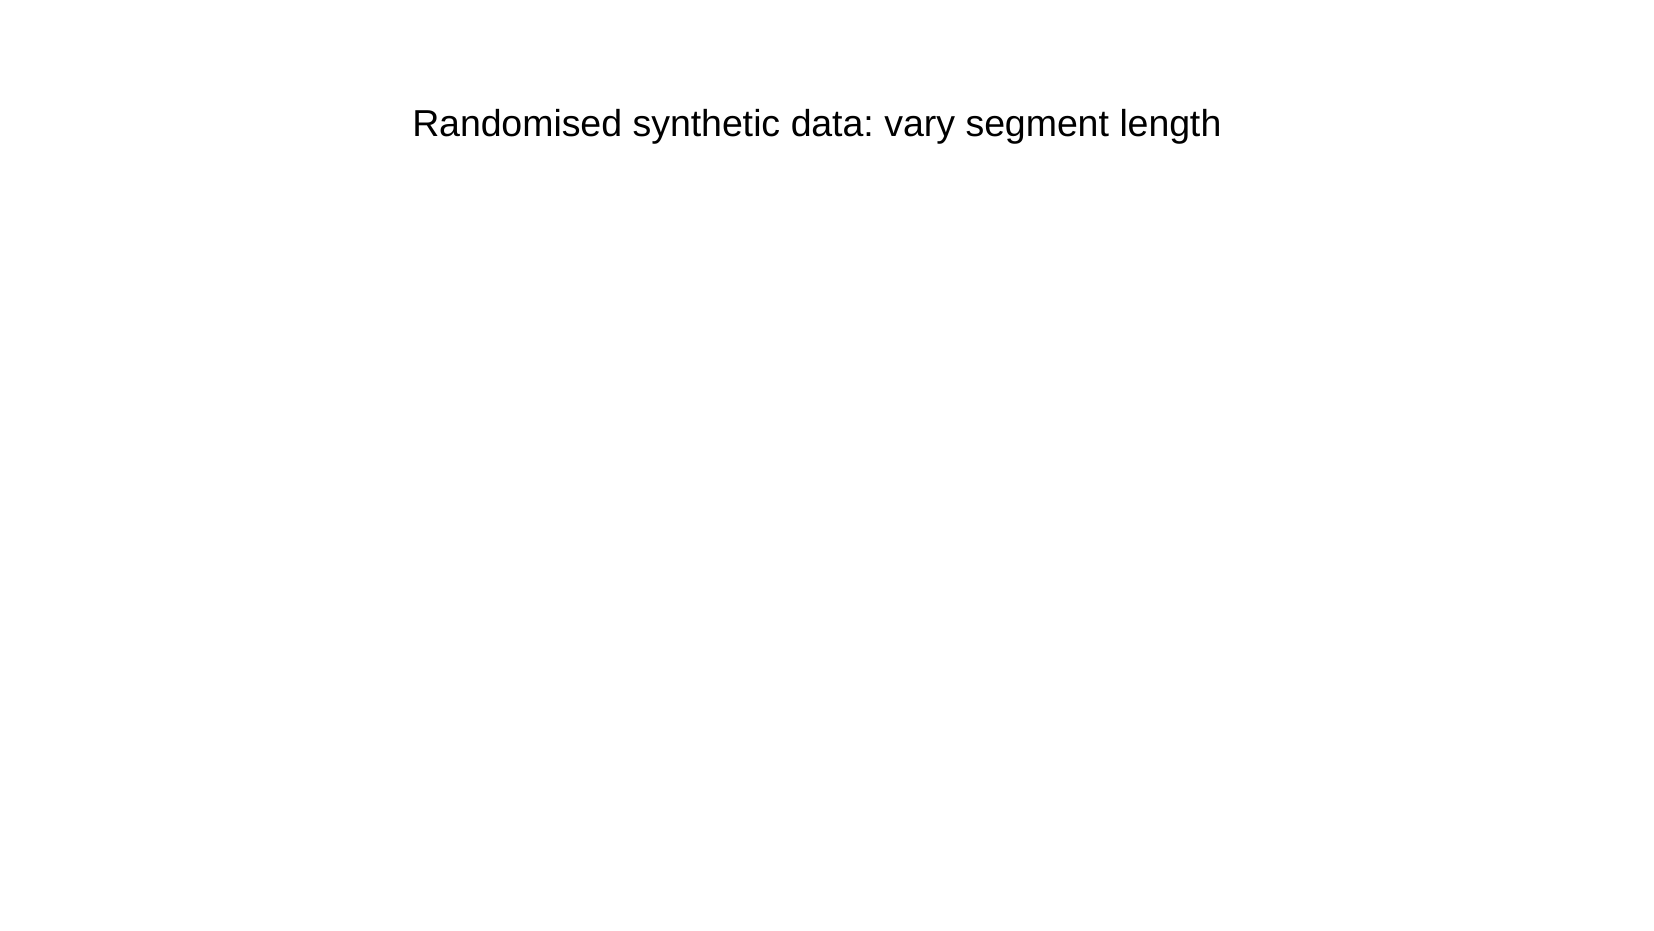

# Randomised synthetic data: vary segment length